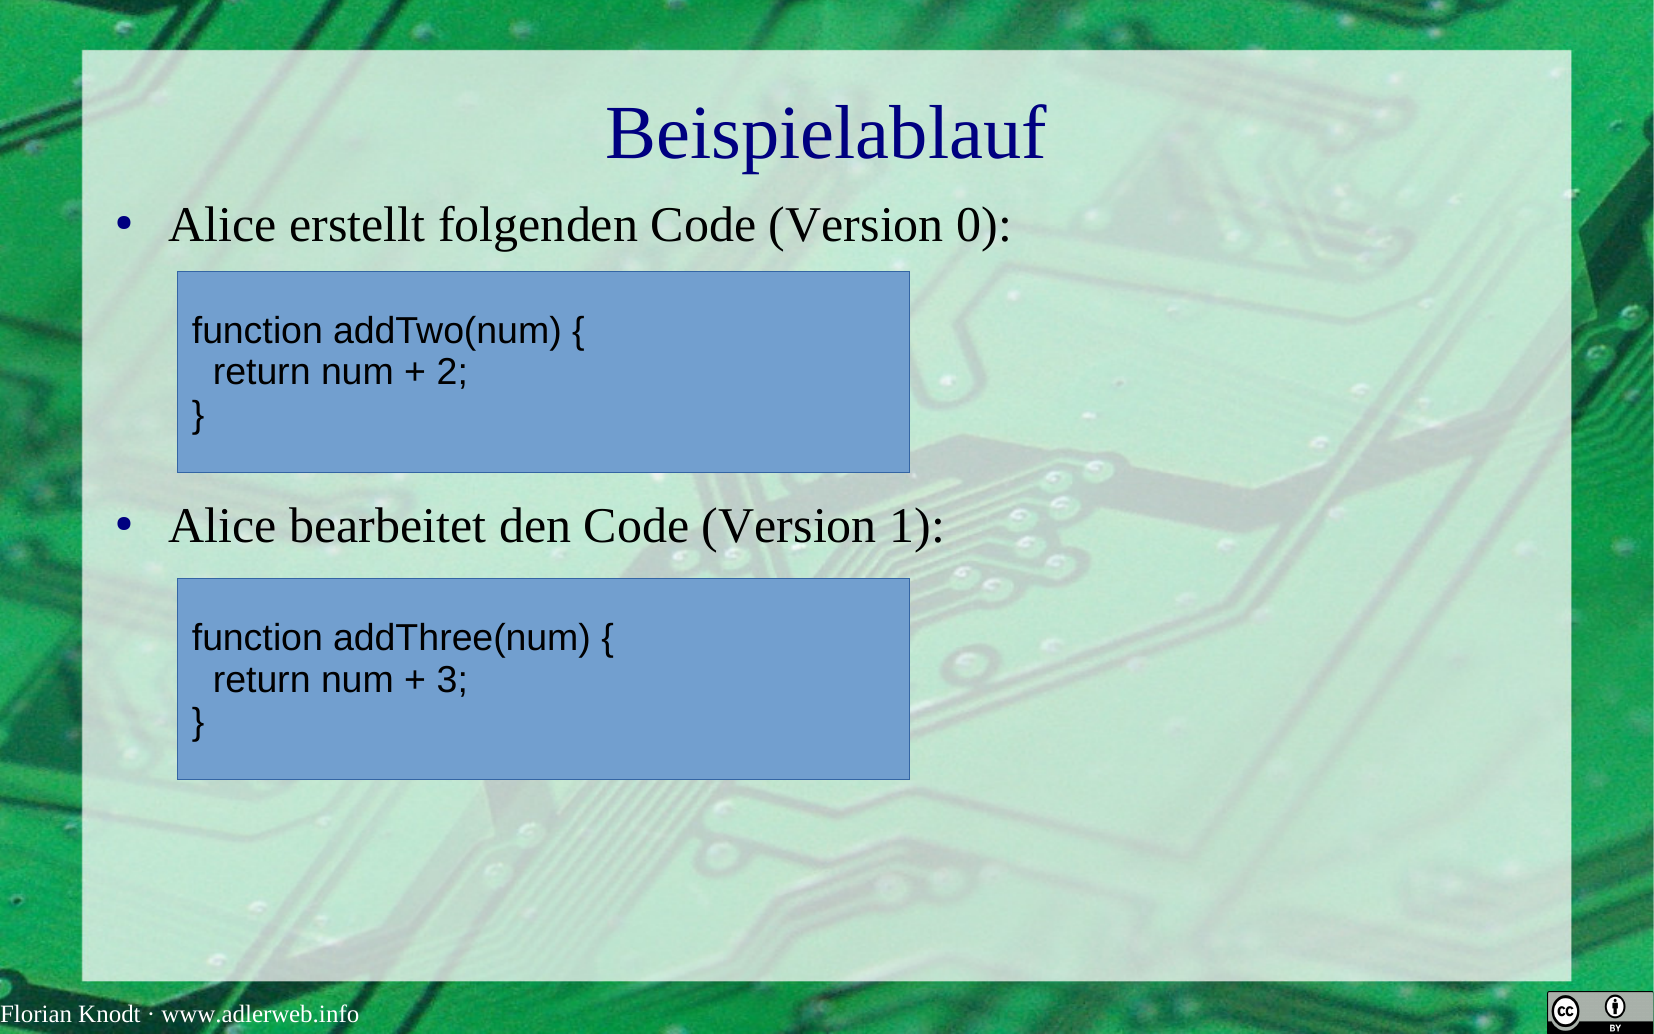

# Beispielablauf
Alice erstellt folgenden Code (Version 0):
Alice bearbeitet den Code (Version 1):
function addTwo(num) {
 return num + 2;
}
function addTwo(num) {
 return num + 2;
}
function addThree(num) {
 return num + 3;
}